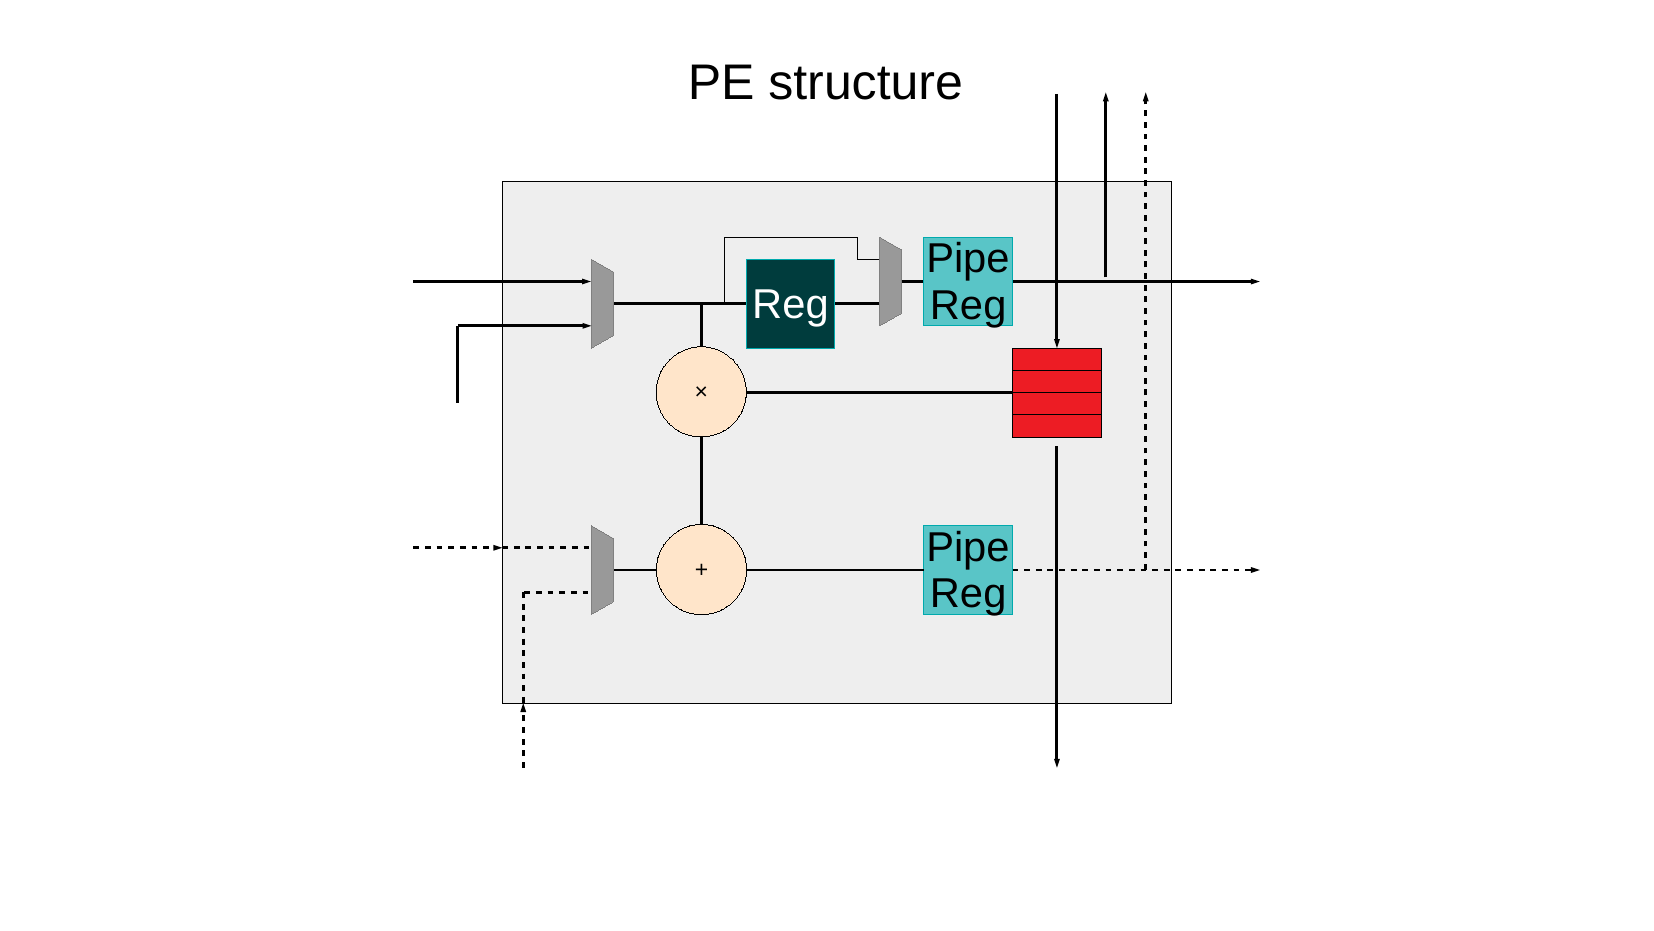

PE structure
Pipe
Reg
Reg
×
+
Pipe
Reg